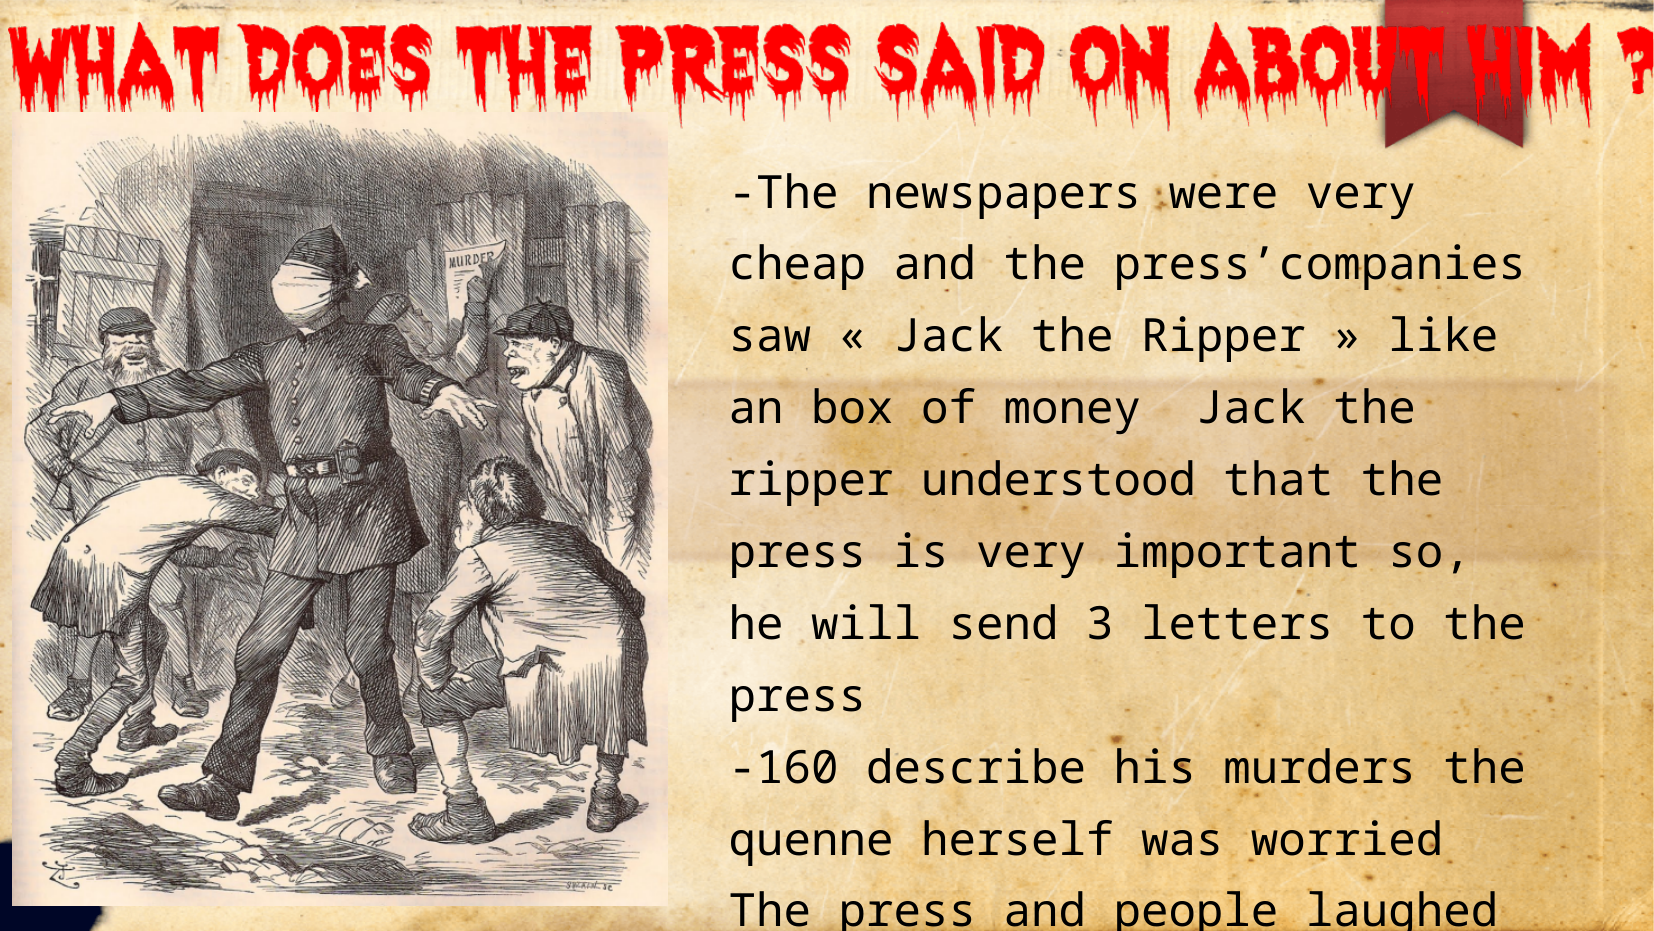

-The newspapers were very cheap and the press’companies saw « Jack the Ripper » like an box of money Jack the ripper understood that the press is very important so, he will send 3 letters to the press
-160 describe his murders the quenne herself was worried
The press and people laughed the police who can’t found Jack .